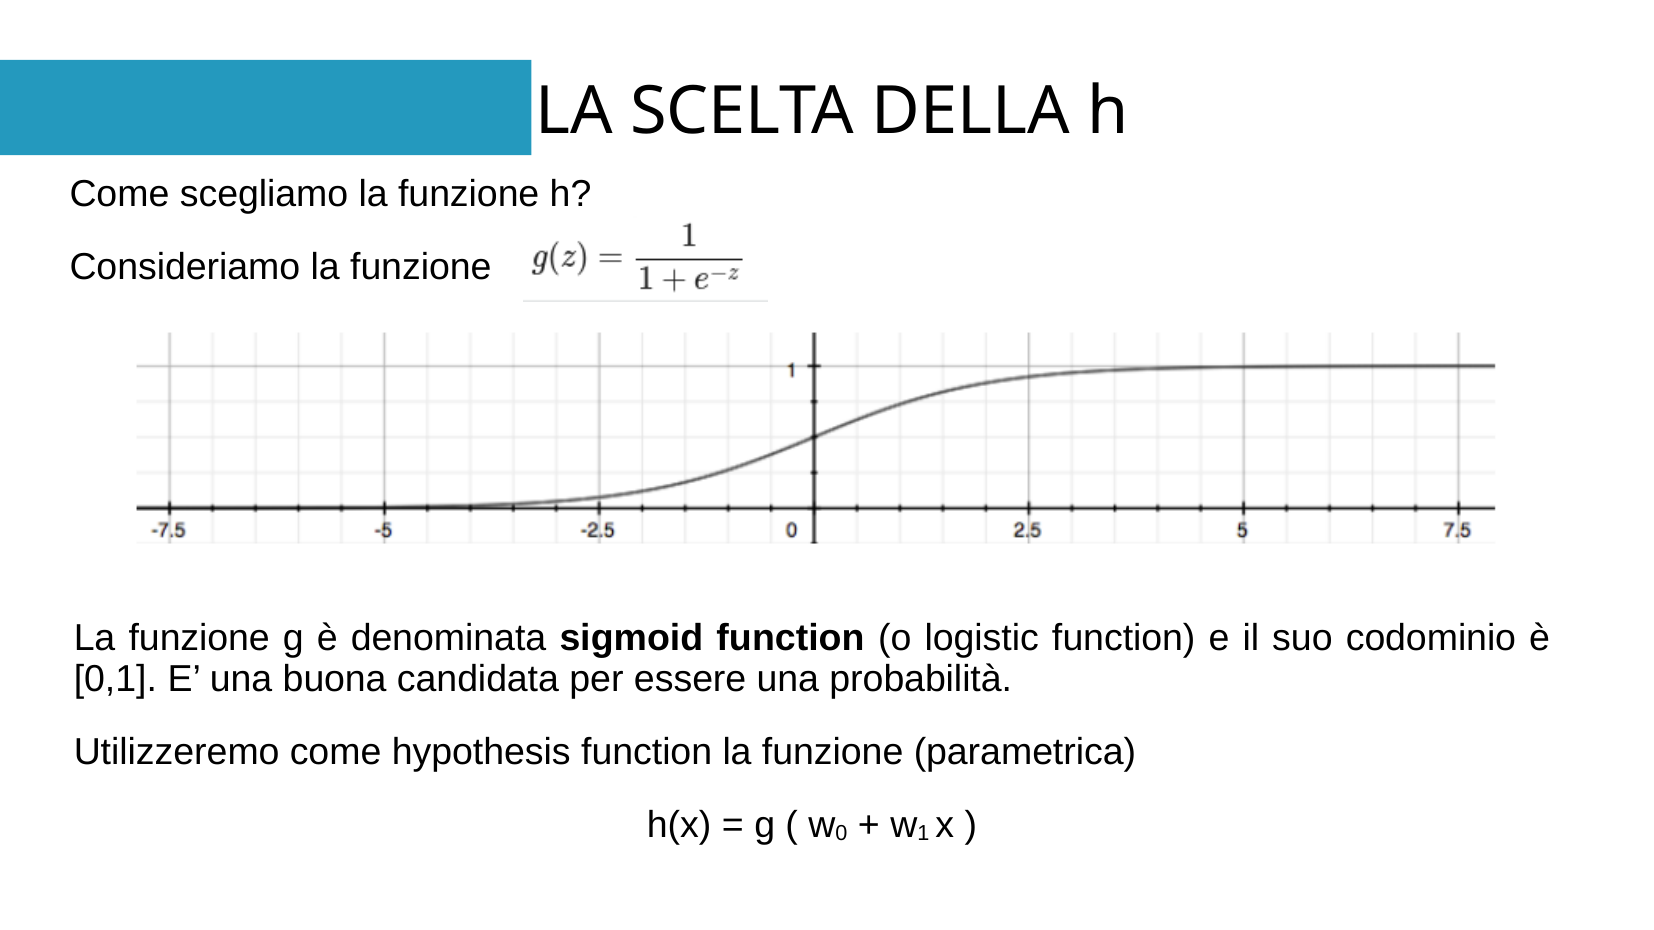

# LA SCELTA DELLA h
Come scegliamo la funzione h?
Consideriamo la funzione
La funzione g è denominata sigmoid function (o logistic function) e il suo codominio è [0,1]. E’ una buona candidata per essere una probabilità.
Utilizzeremo come hypothesis function la funzione (parametrica)
h(x) = g ( w0 + w1 x )